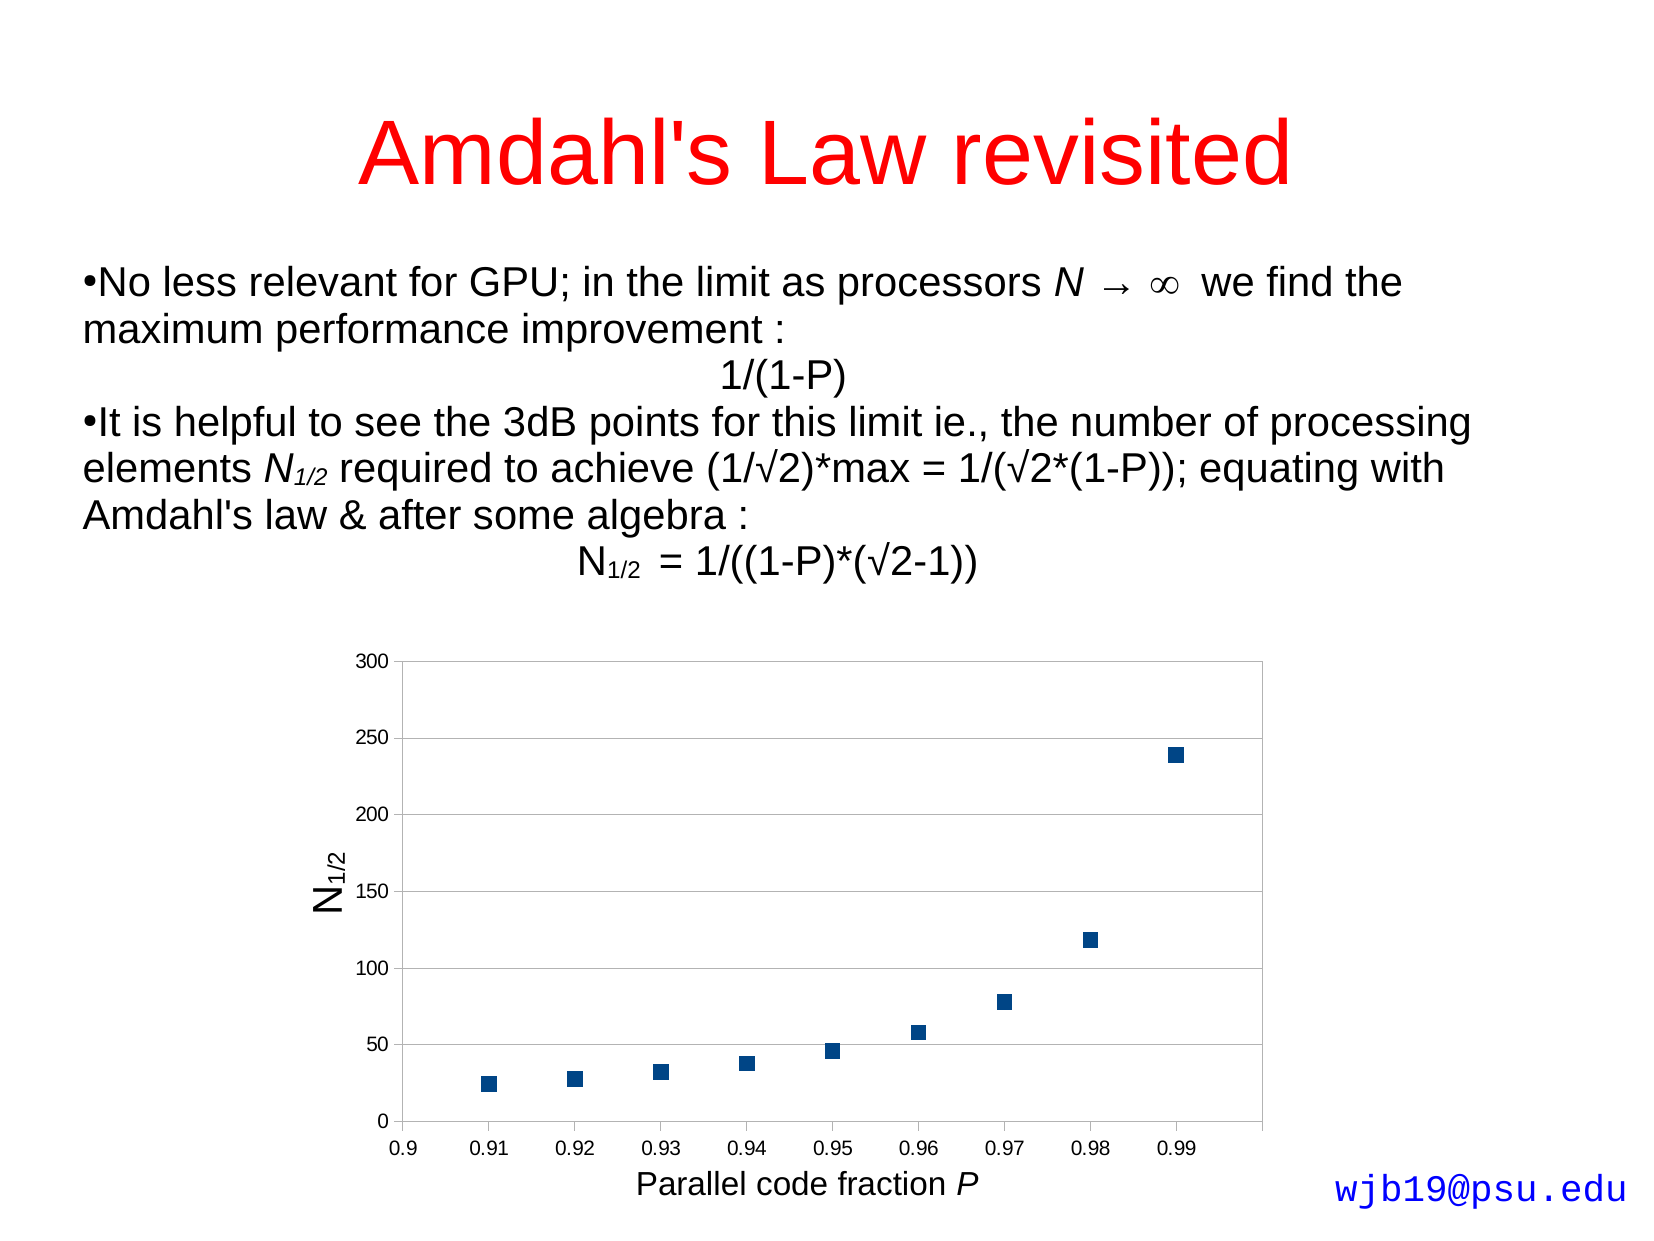

# Amdahl's Law revisited
No less relevant for GPU; in the limit as processors N →  we find the maximum performance improvement :
 1/(1-P)
It is helpful to see the 3dB points for this limit ie., the number of processing elements N1/2 required to achieve (1/√2)*max = 1/(√2*(1-P)); equating with Amdahl's law & after some algebra :
N1/2 = 1/((1-P)*(√2-1))
### Chart
| Category | Column B |
|---|---|
| 0.9 | None |
| 0.91 | 24.4103816 |
| 0.92 | 27.763456 |
| 0.93 | 32.0745516 |
| 0.94 | 37.8226791 |
| 0.95 | 45.8700577 |
| 0.96 | 57.9411255 |
| 0.97 | 78.0595719 |
| 0.98 | 118.296465 |
| 0.99 | 239.007143 |
| None | None |N1/2
Parallel code fraction P
wjb19@psu.edu